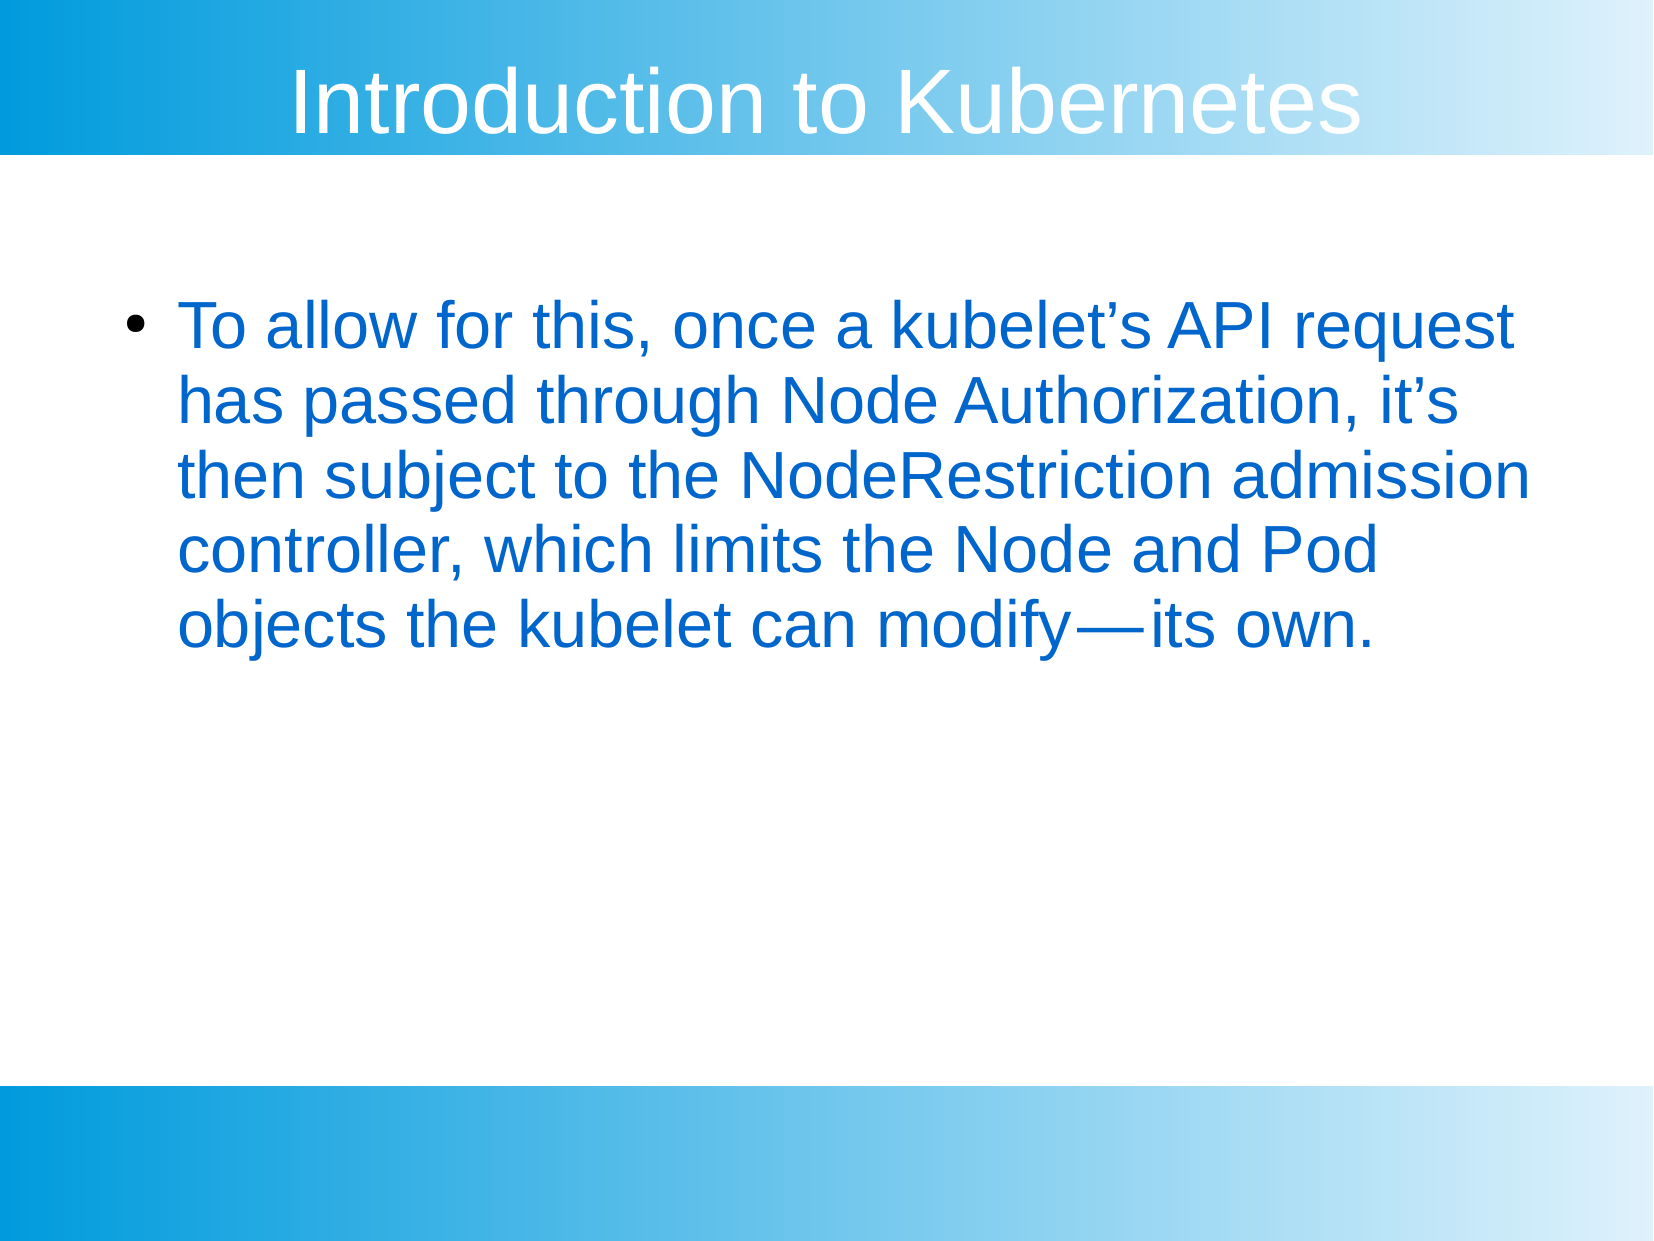

# Introduction to Kubernetes
To allow for this, once a kubelet’s API request has passed through Node Authorization, it’s then subject to the NodeRestriction admission controller, which limits the Node and Pod objects the kubelet can modify — its own.